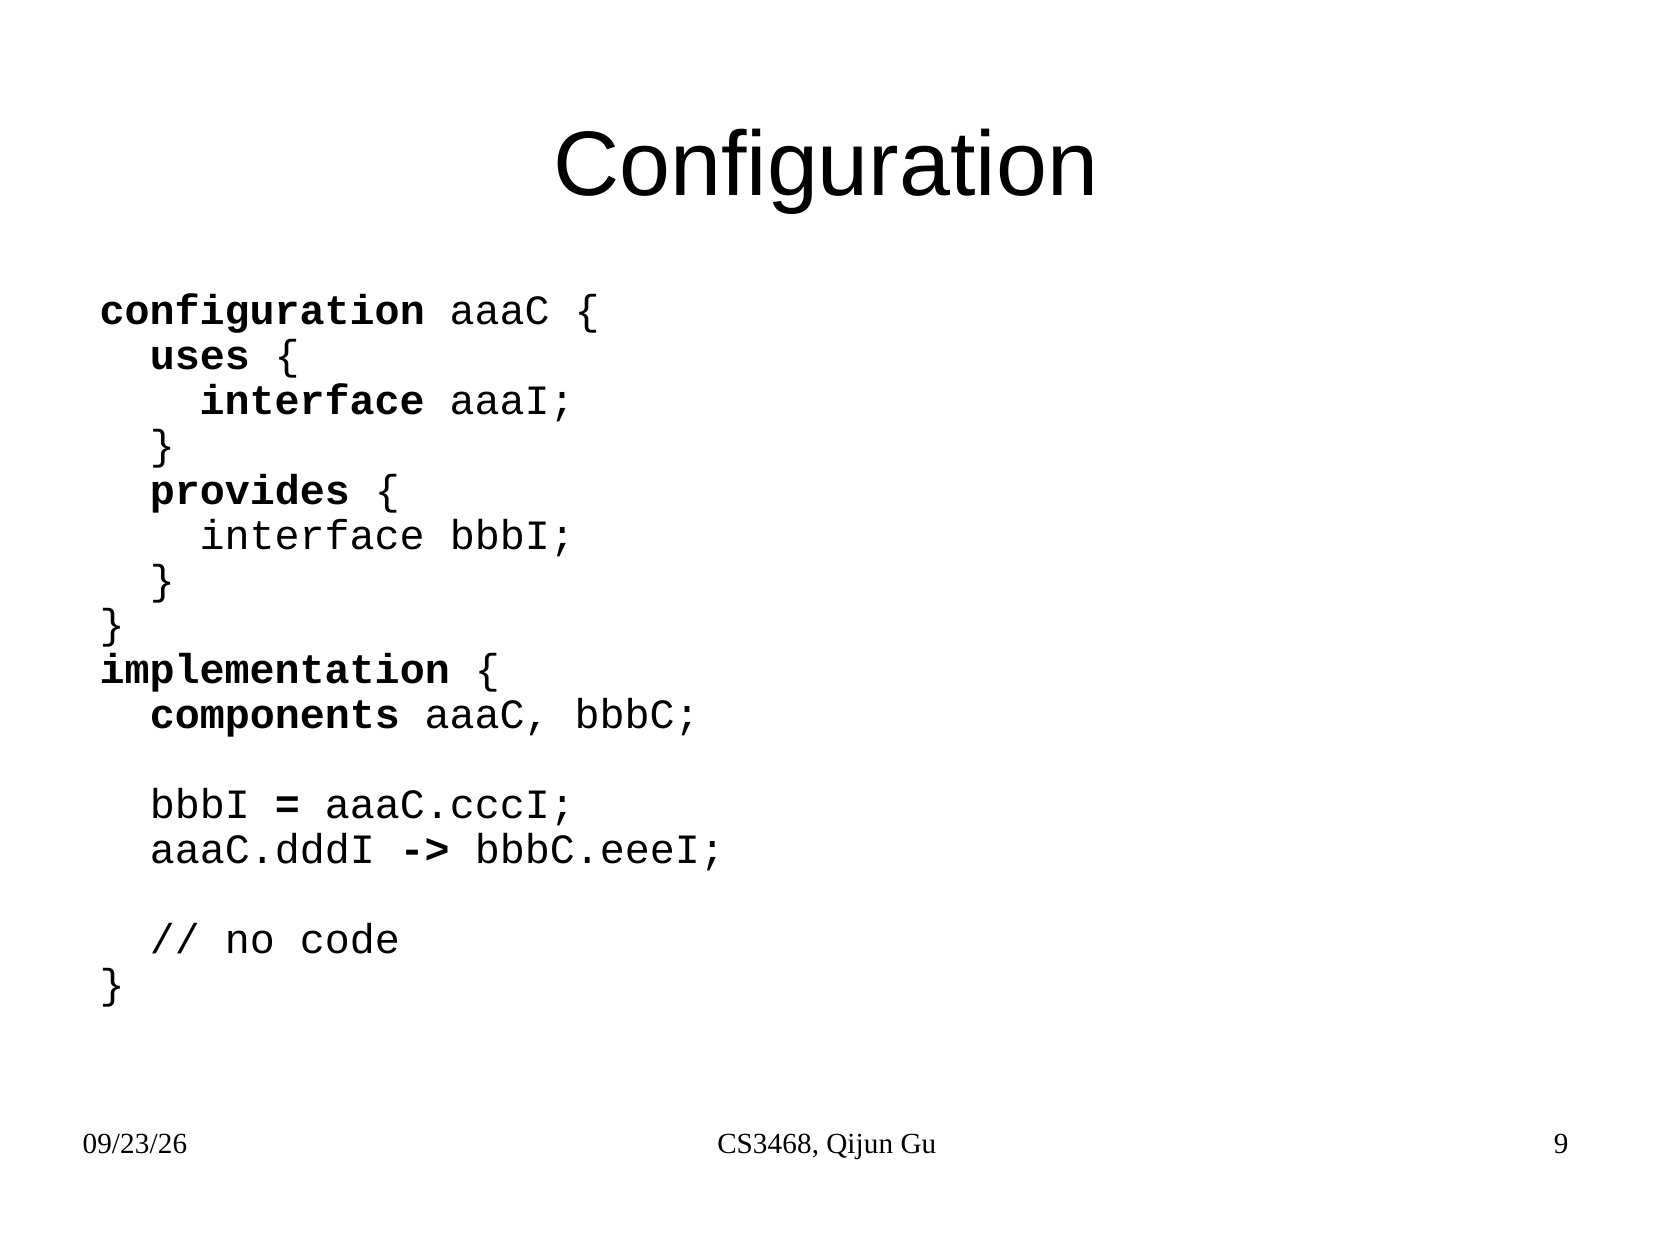

# Configuration
configuration aaaC {
 uses {
 interface aaaI;
 }
 provides {
 interface bbbI;
 }
}
implementation {
 components aaaC, bbbC;
 bbbI = aaaC.cccI;
 aaaC.dddI -> bbbC.eeeI;
 // no code
}
CS3468, Qijun Gu
9